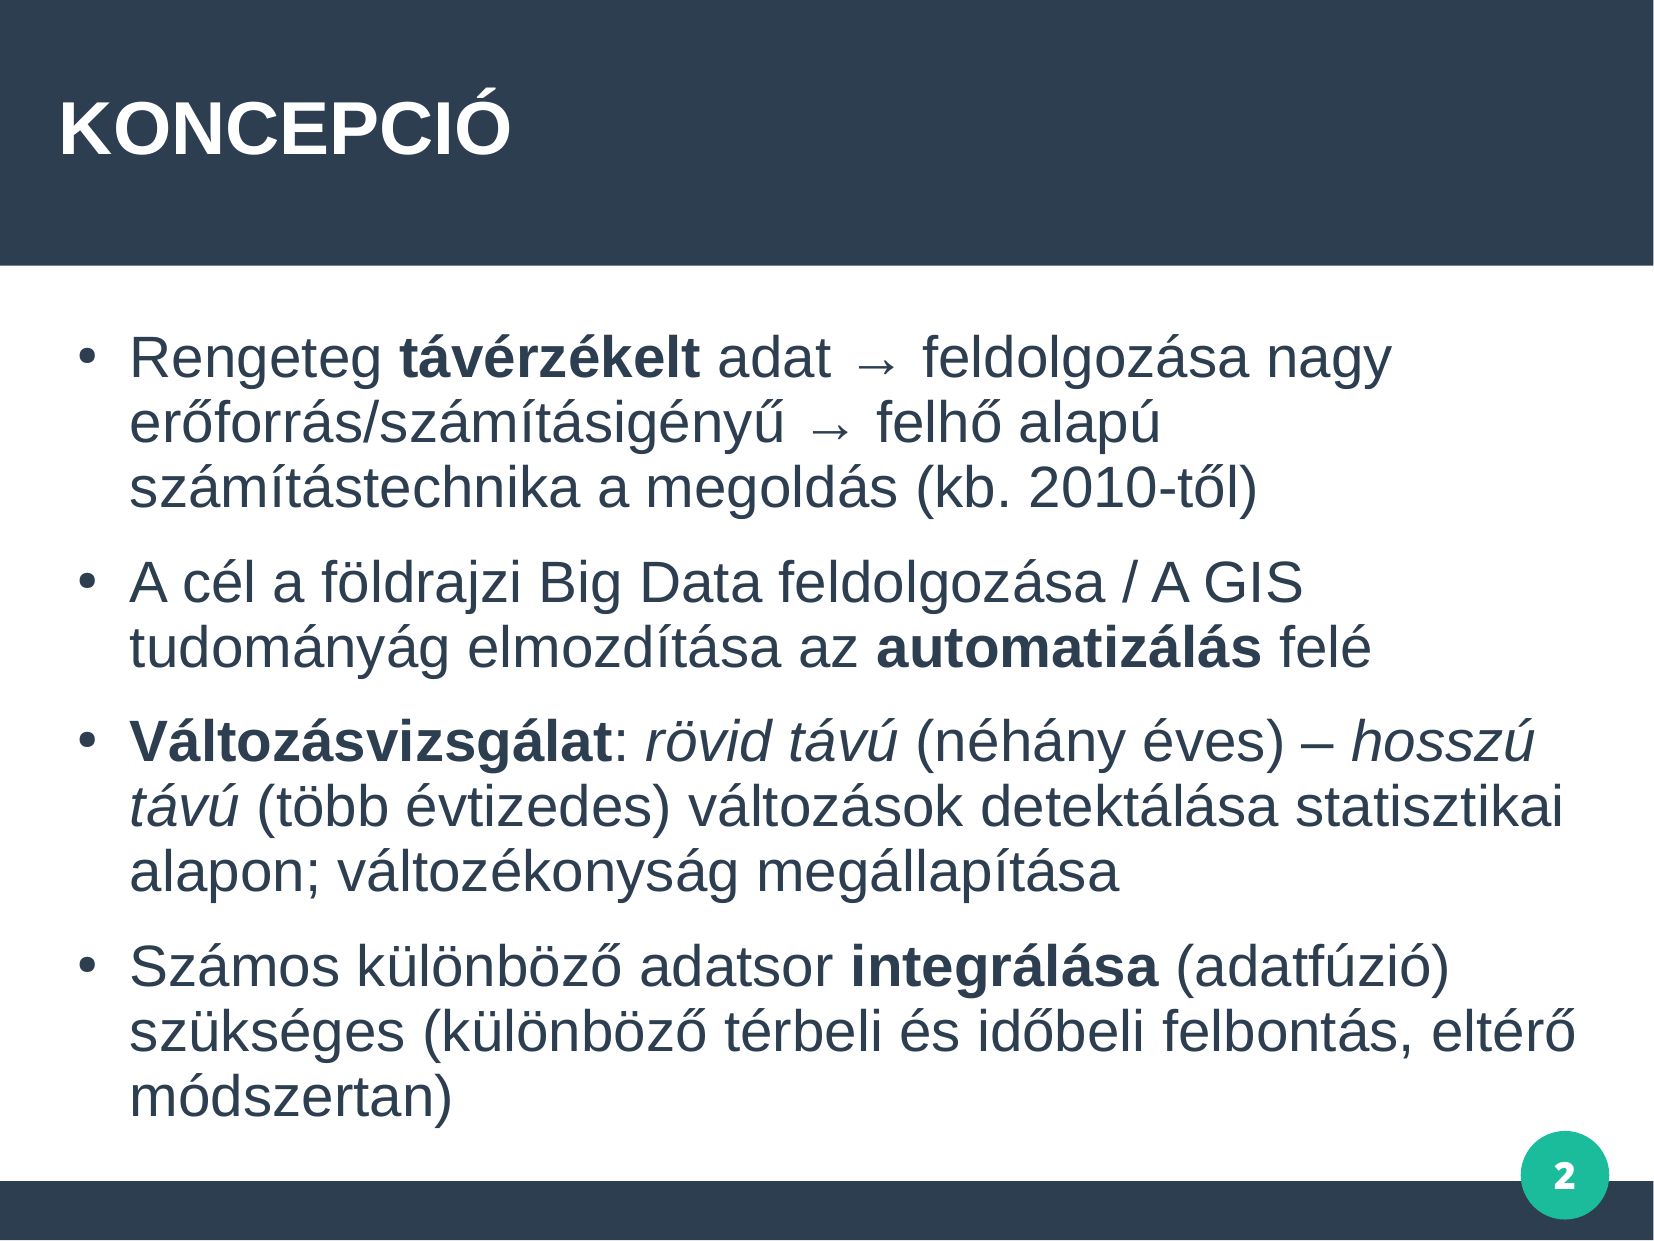

# KONCEPCIÓ
Rengeteg távérzékelt adat → feldolgozása nagy erőforrás/számításigényű → felhő alapú számítástechnika a megoldás (kb. 2010-től)
A cél a földrajzi Big Data feldolgozása / A GIS tudományág elmozdítása az automatizálás felé
Változásvizsgálat: rövid távú (néhány éves) – hosszú távú (több évtizedes) változások detektálása statisztikai alapon; változékonyság megállapítása
Számos különböző adatsor integrálása (adatfúzió) szükséges (különböző térbeli és időbeli felbontás, eltérő módszertan)
2